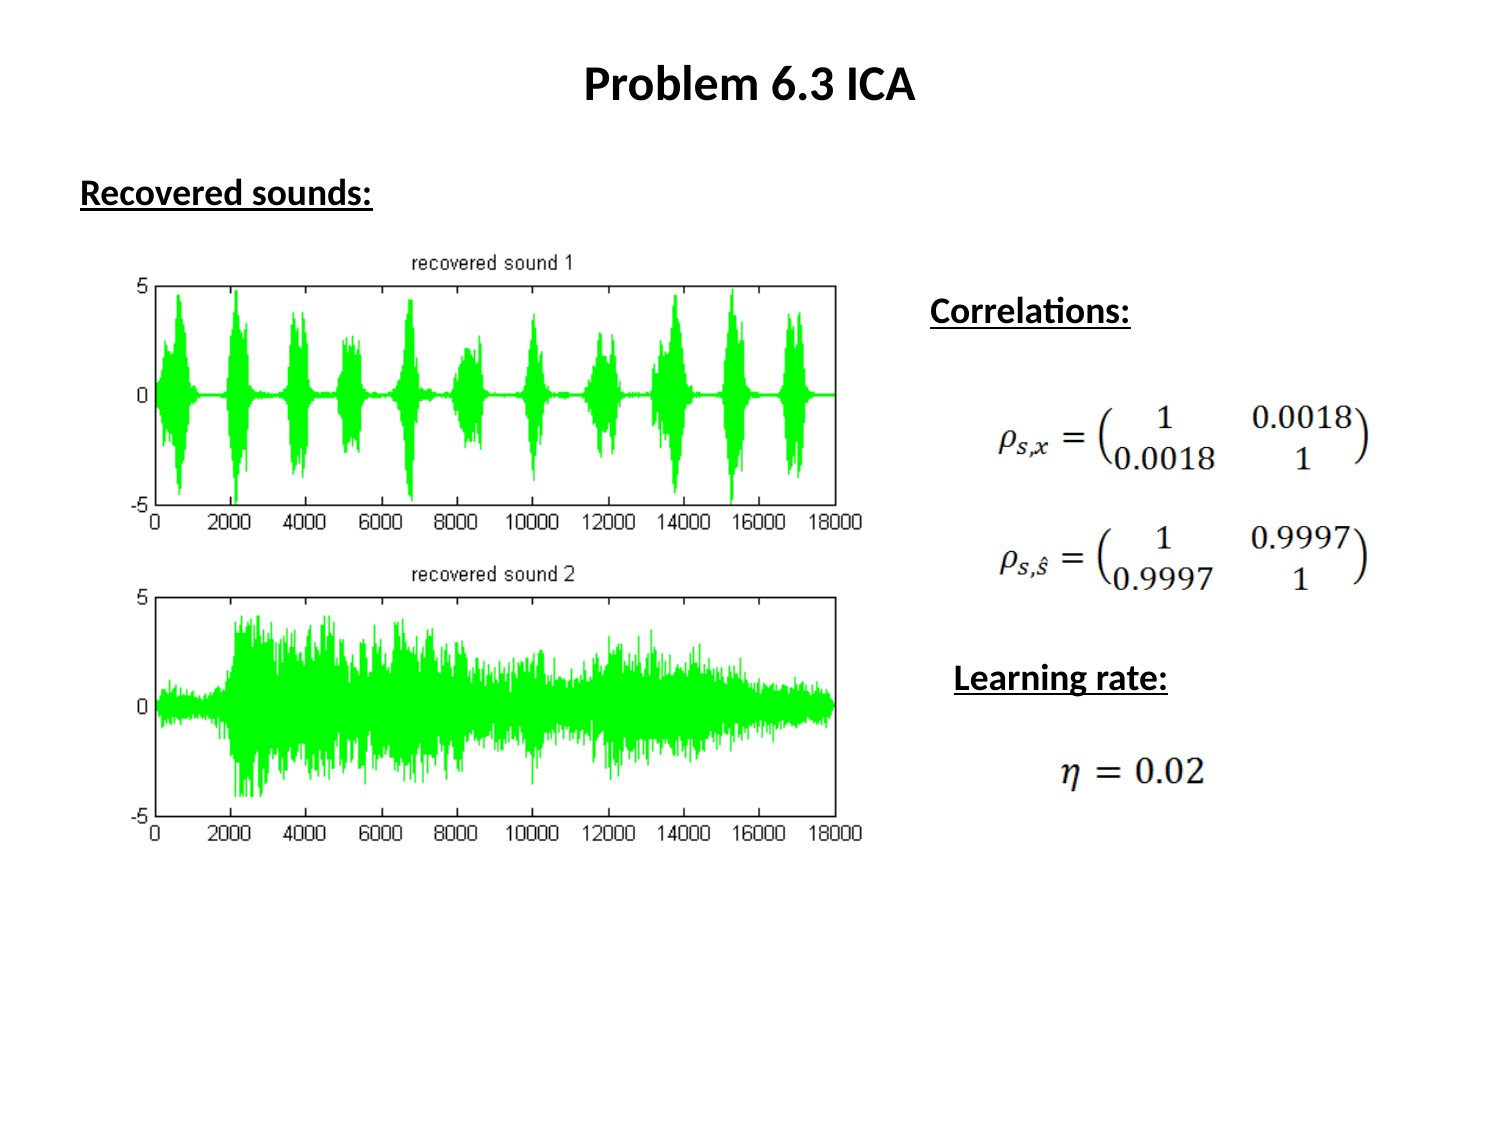

Problem 6.3 ICA
Recovered sounds:
Correlations:
Learning rate: